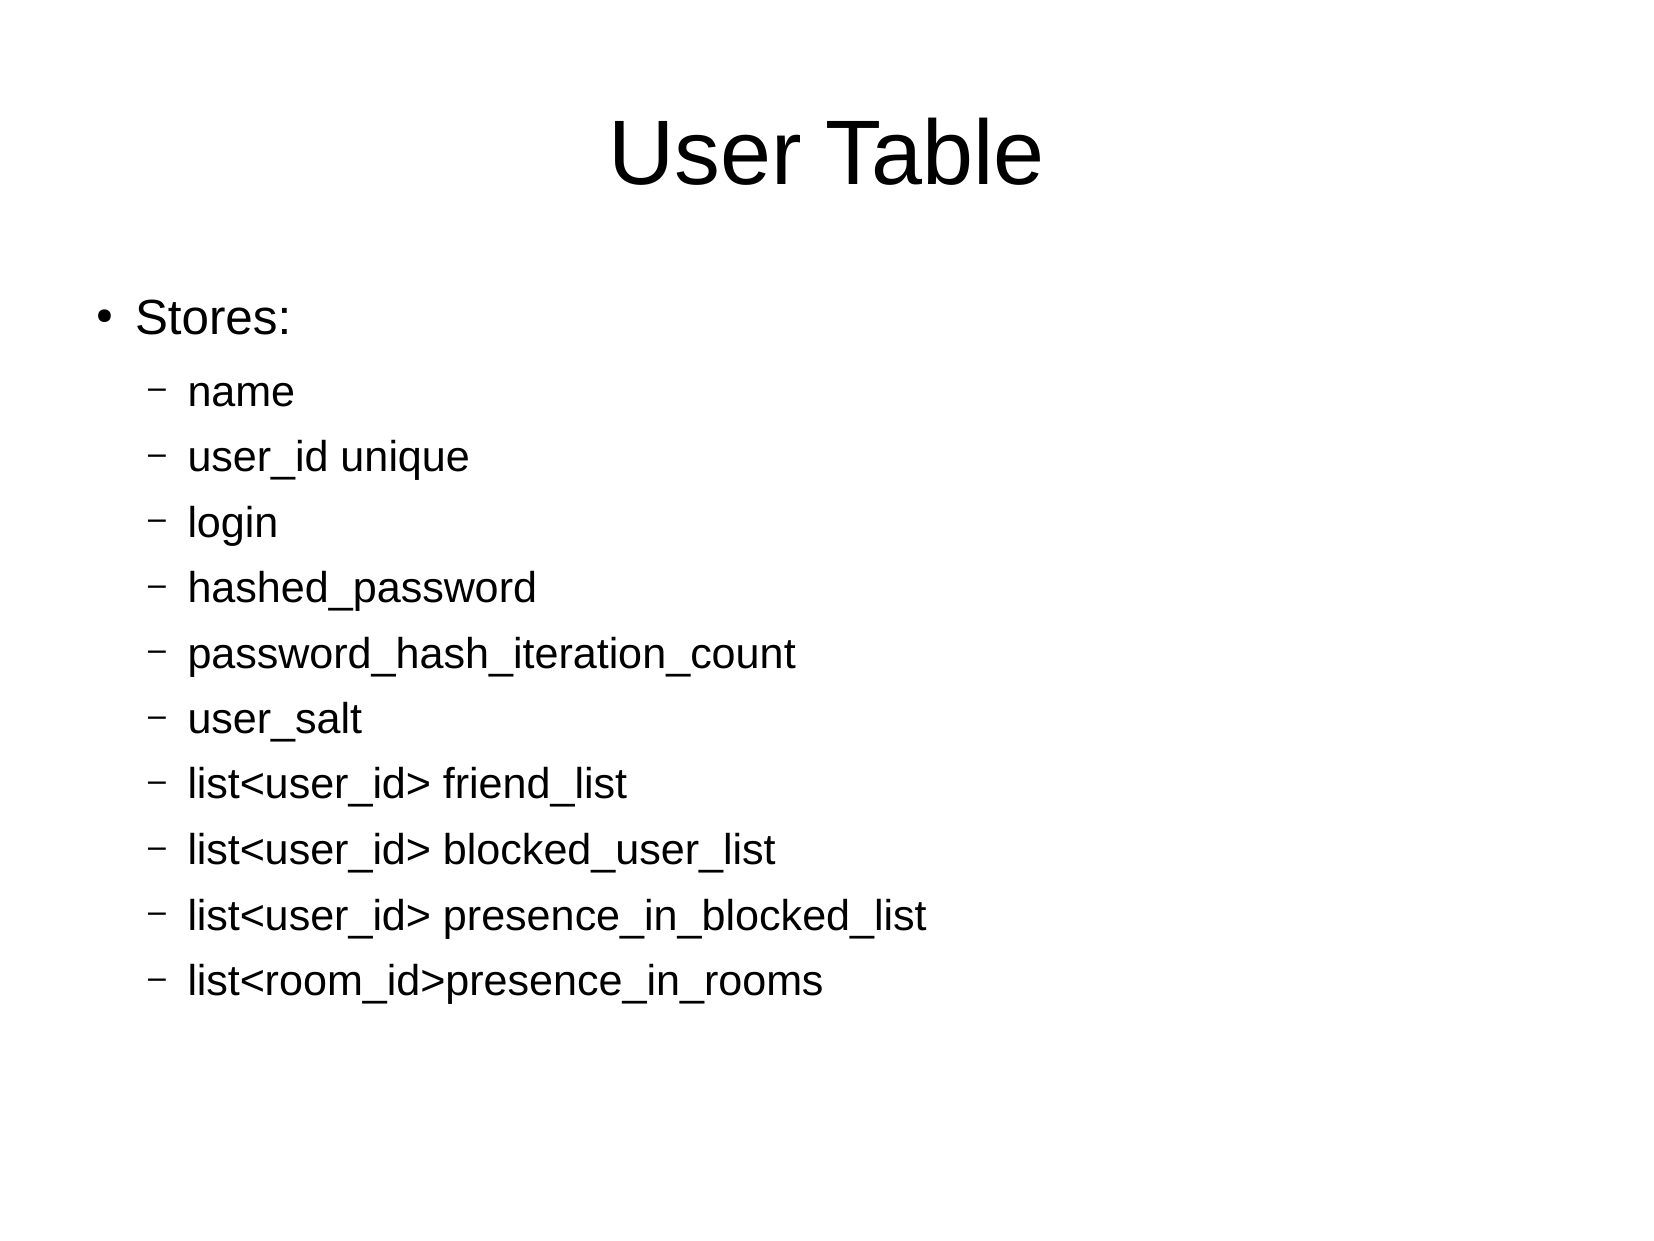

# User Table
Stores:
name
user_id unique
login
hashed_password
password_hash_iteration_count
user_salt
list<user_id> friend_list
list<user_id> blocked_user_list
list<user_id> presence_in_blocked_list
list<room_id>presence_in_rooms